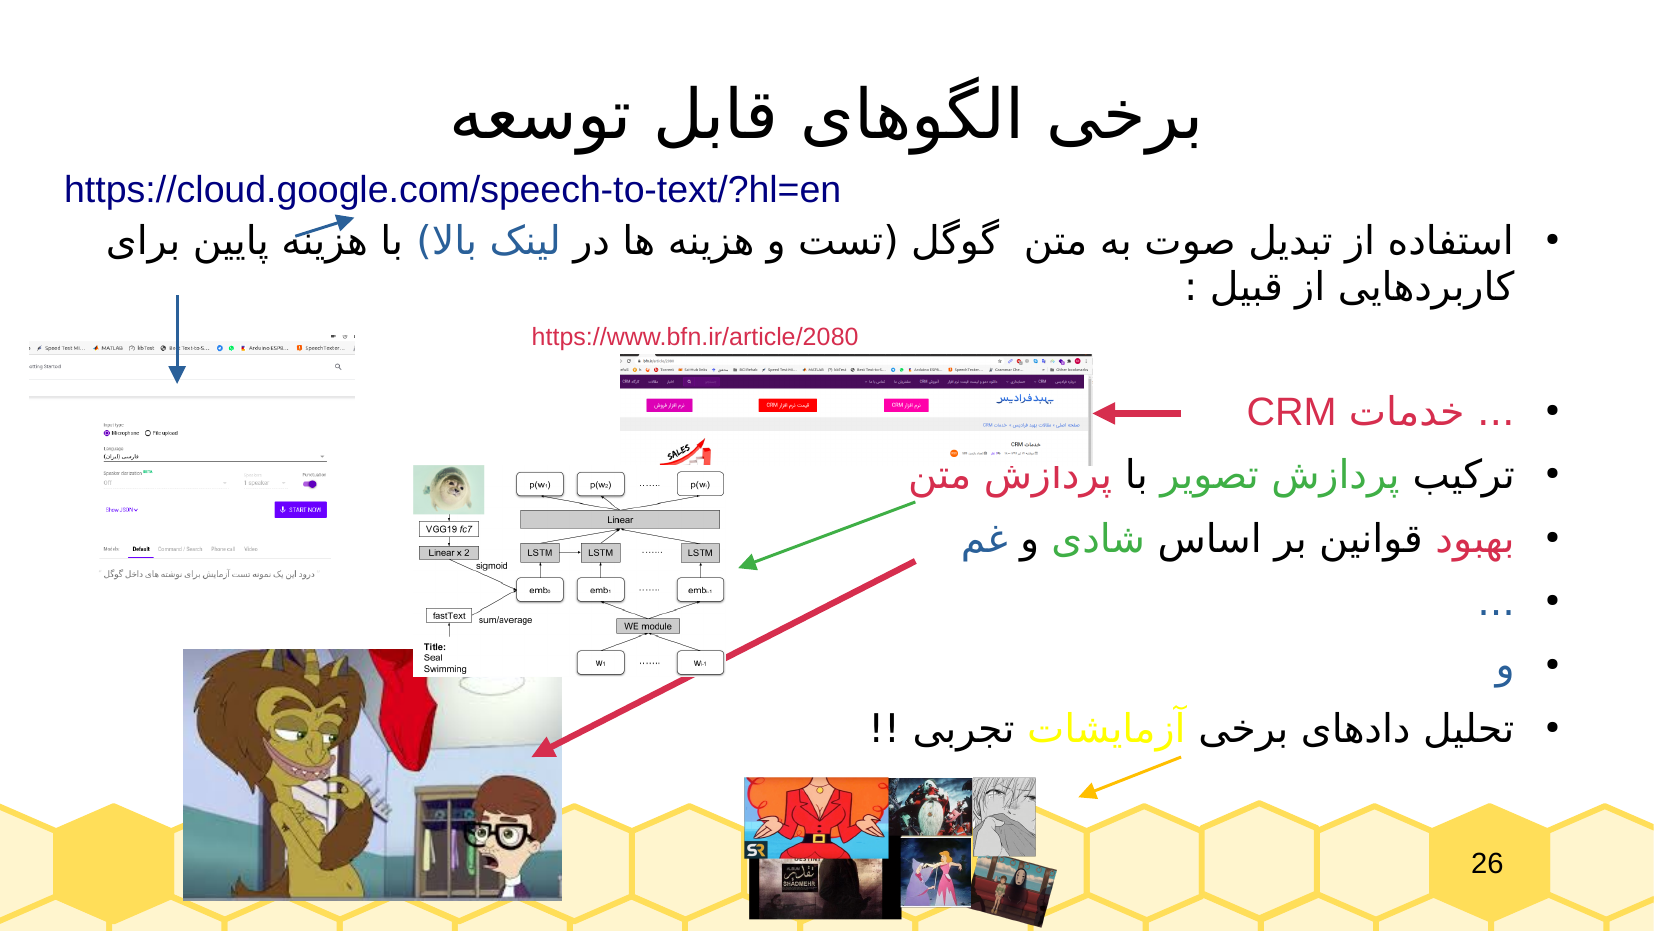

# برخی الگوهای قابل توسعه
https://cloud.google.com/speech-to-text/?hl=en
استفاده از تبدیل صوت به متن گوگل (تست و هزینه ها در لینک بالا) با هزینه پایین برای کاربردهایی از قبیل :
... خدمات CRM
ترکیب پردازش تصویر با پردازش متن
بهبود قوانین بر اساس شادی و غم
...
و
تحلیل دادهای برخی آزمایشات تجربی !!
https://www.bfn.ir/article/2080